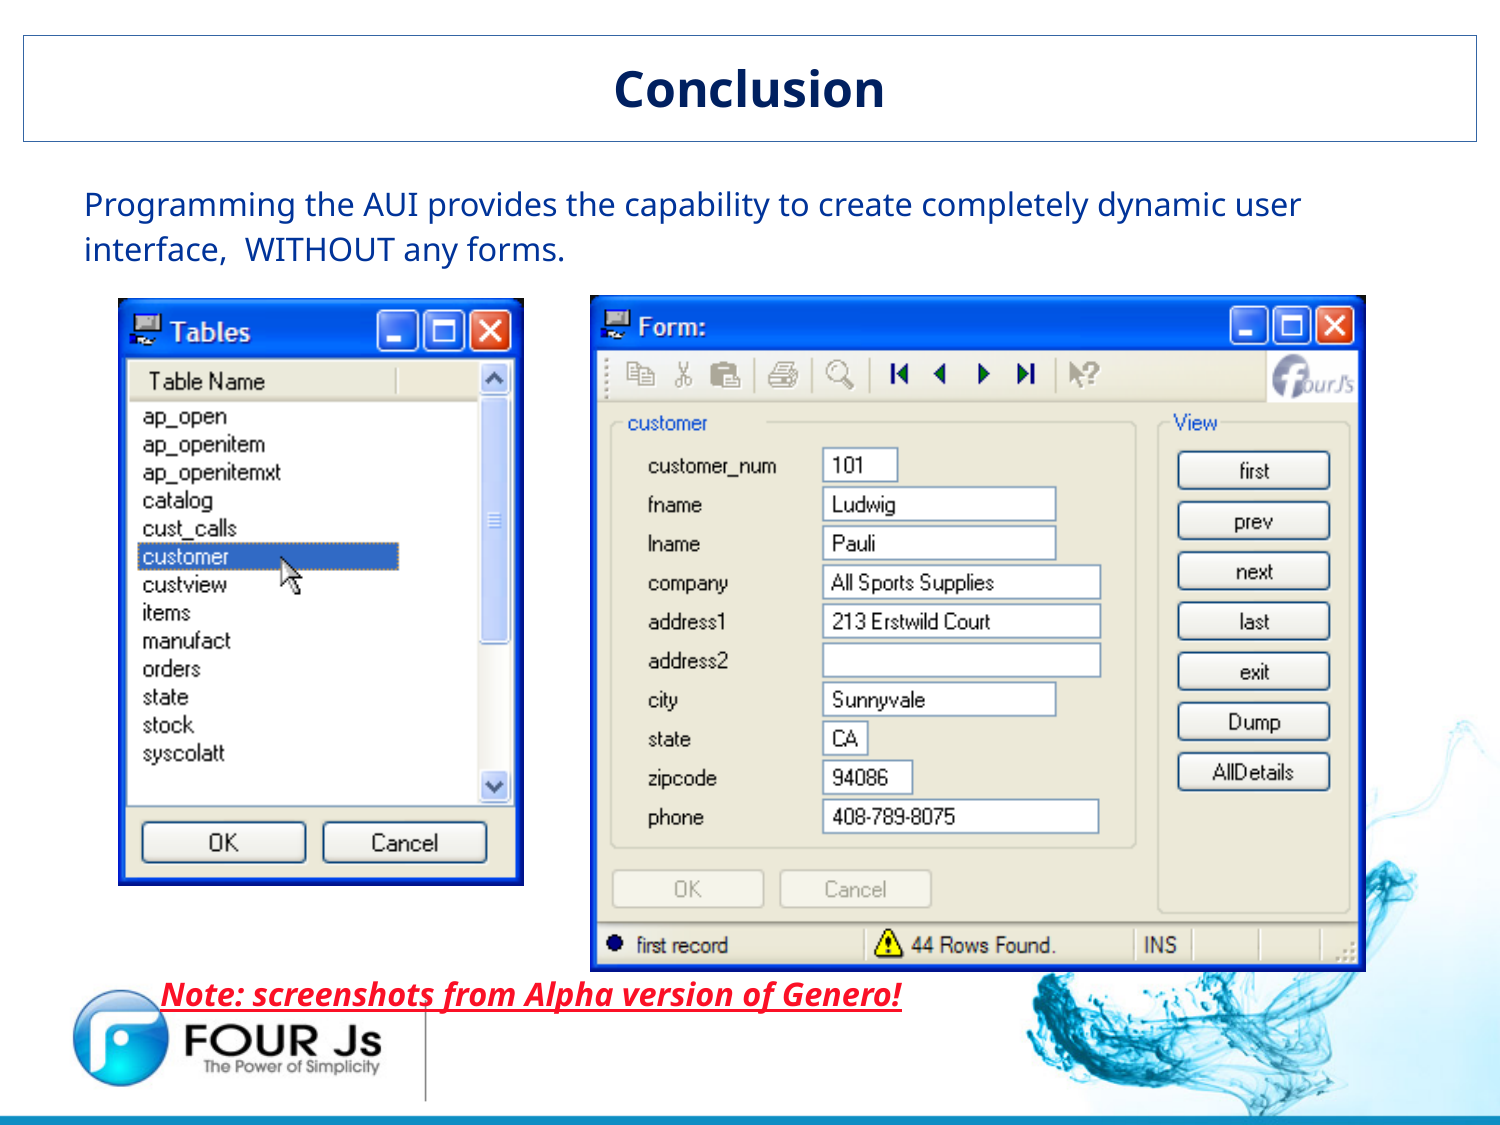

# Conclusion
Programming the AUI provides the capability to create completely dynamic user interface, WITHOUT any forms.
 Note: screenshots from Alpha version of Genero!